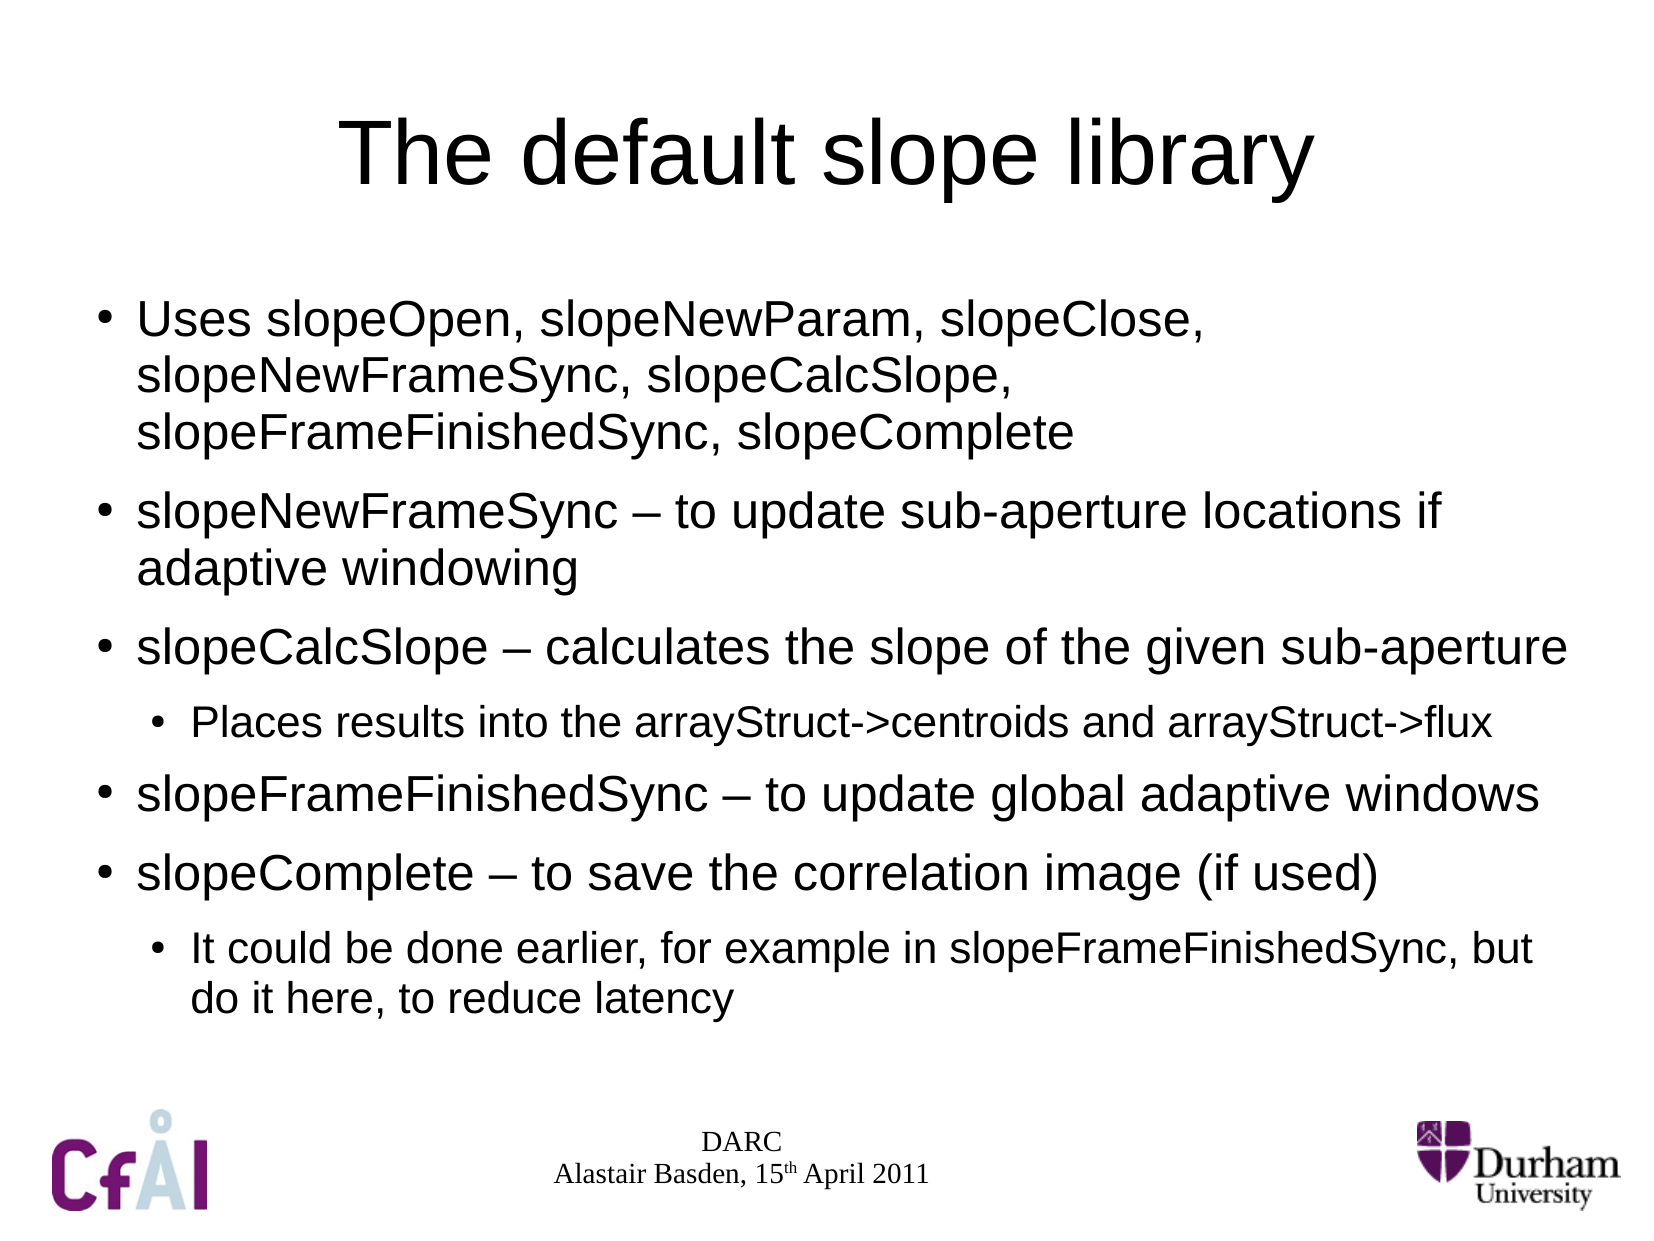

# The default slope library
Uses slopeOpen, slopeNewParam, slopeClose, slopeNewFrameSync, slopeCalcSlope, slopeFrameFinishedSync, slopeComplete
slopeNewFrameSync – to update sub-aperture locations if adaptive windowing
slopeCalcSlope – calculates the slope of the given sub-aperture
Places results into the arrayStruct->centroids and arrayStruct->flux
slopeFrameFinishedSync – to update global adaptive windows
slopeComplete – to save the correlation image (if used)
It could be done earlier, for example in slopeFrameFinishedSync, but do it here, to reduce latency